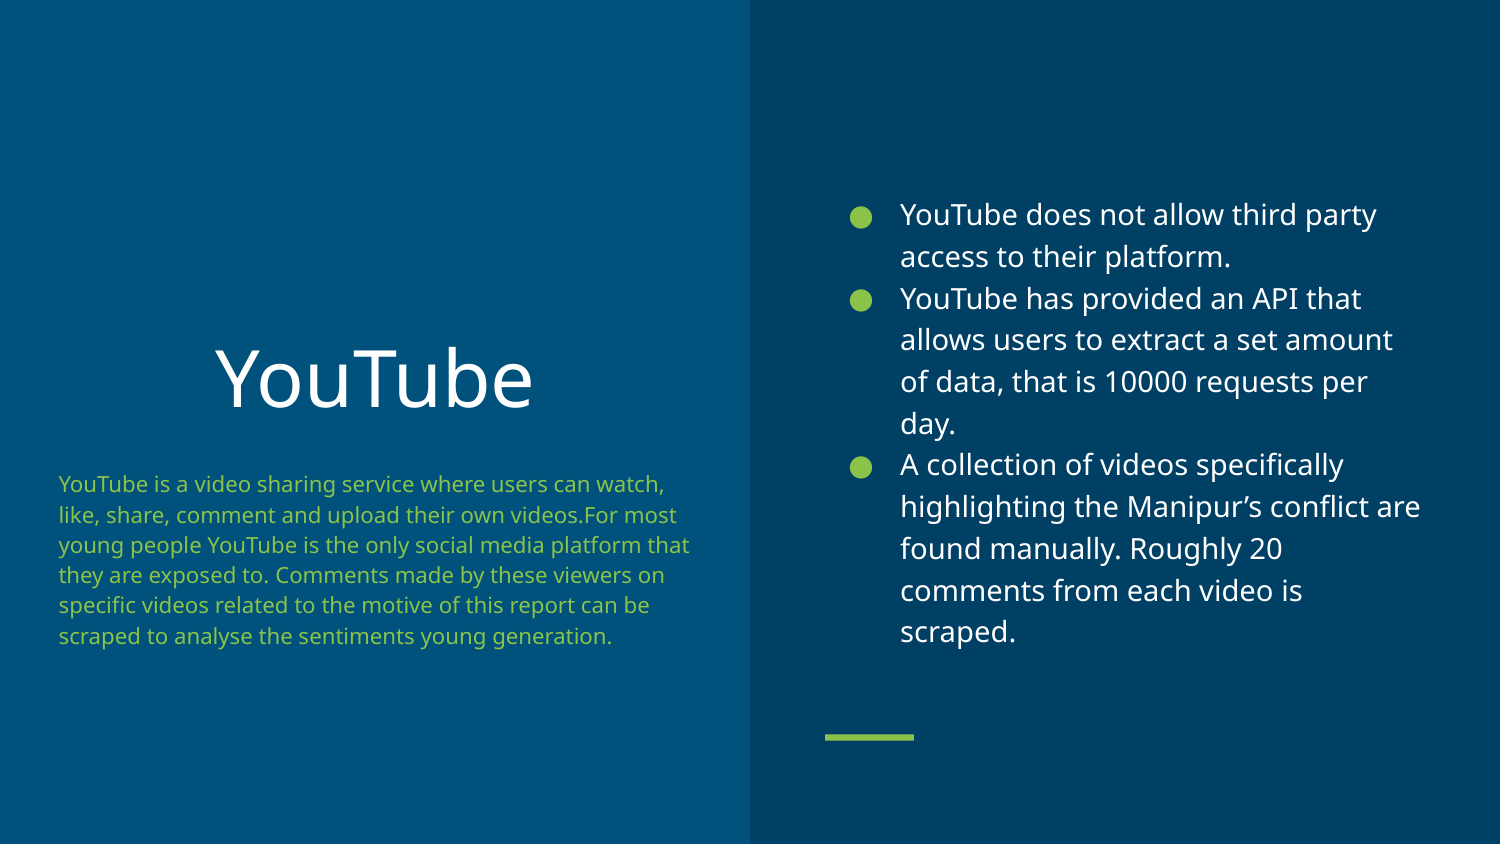

YouTube does not allow third party access to their platform.
YouTube has provided an API that allows users to extract a set amount of data, that is 10000 requests per day.
A collection of videos specifically highlighting the Manipur’s conflict are found manually. Roughly 20 comments from each video is scraped.
# YouTube
YouTube is a video sharing service where users can watch, like, share, comment and upload their own videos.For most young people YouTube is the only social media platform that they are exposed to. Comments made by these viewers on specific videos related to the motive of this report can be scraped to analyse the sentiments young generation.